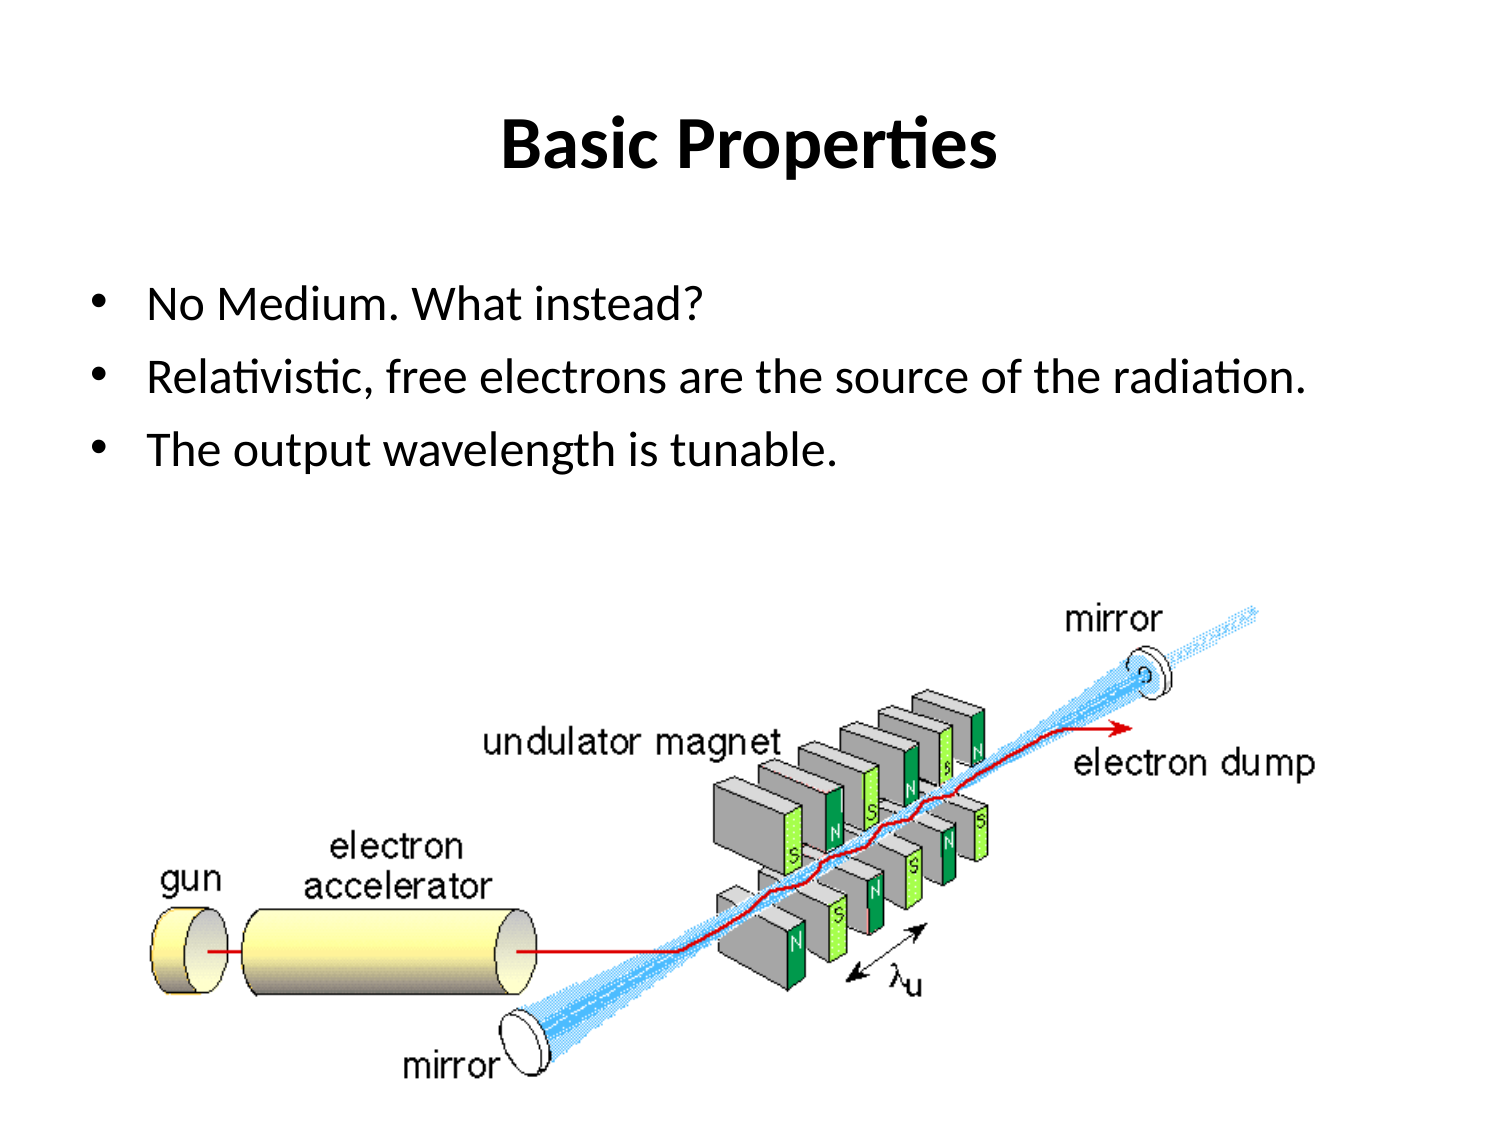

# Basic Properties
No Medium. What instead?
Relativistic, free electrons are the source of the radiation.
The output wavelength is tunable.